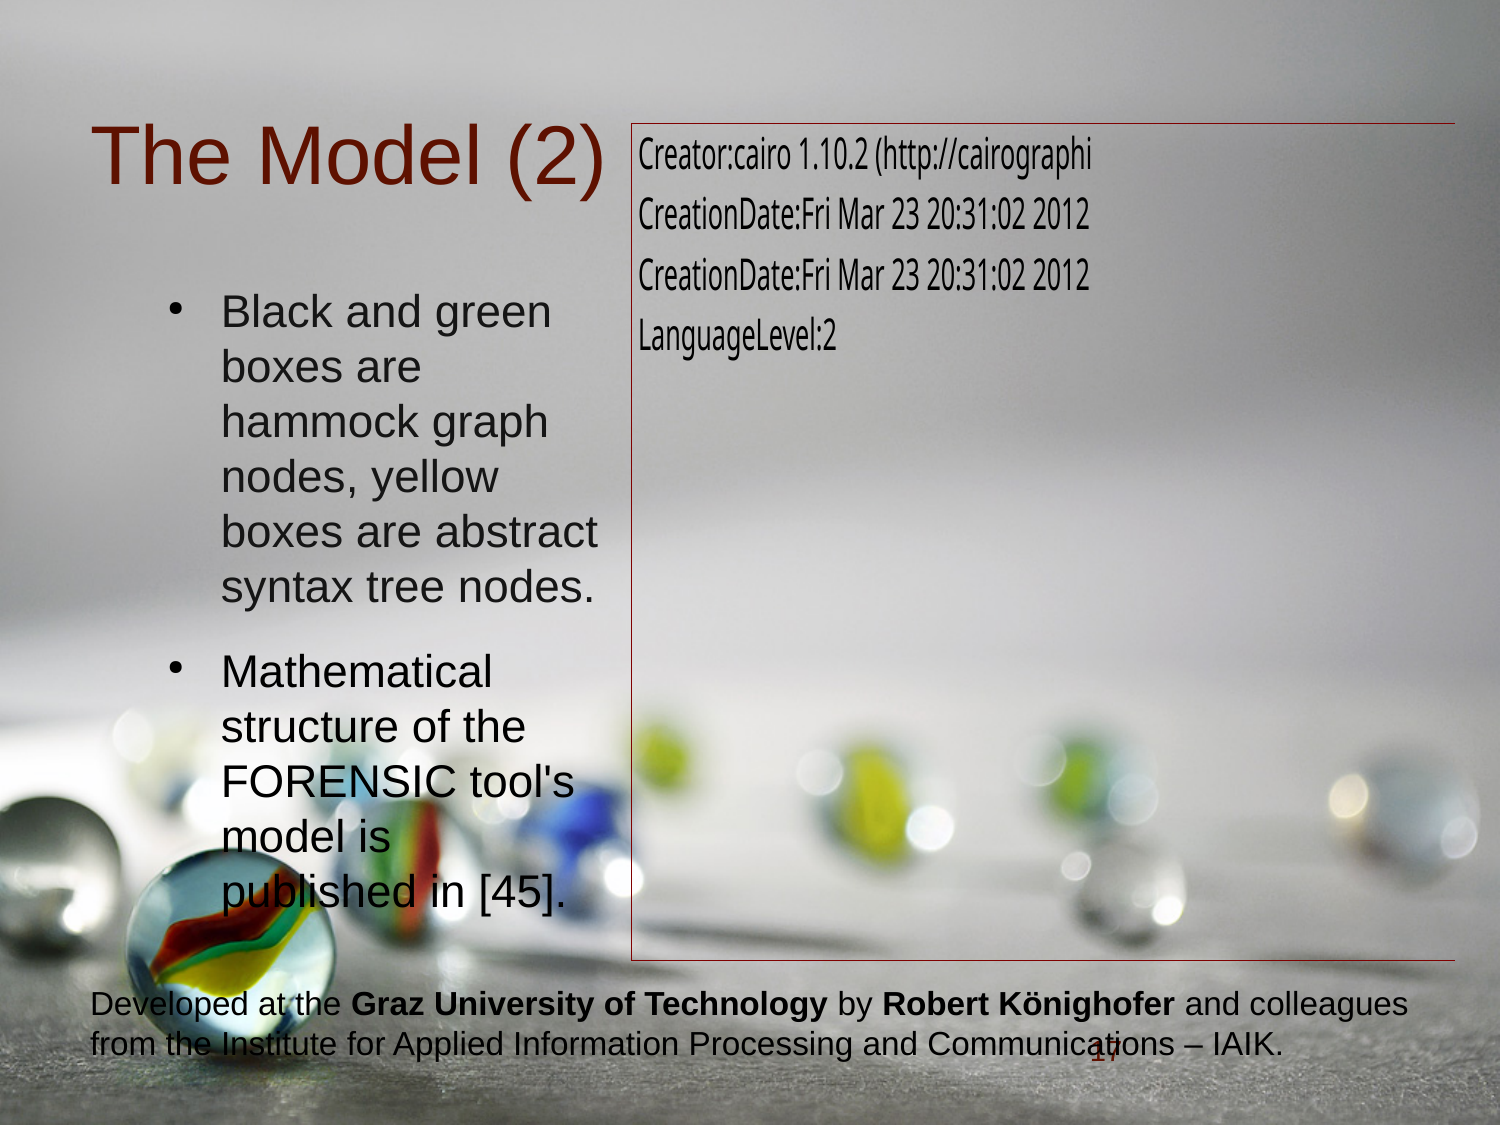

# The Model (2)
Black and green boxes are hammock graph nodes, yellow boxes are abstract syntax tree nodes.
Mathematical structure of the FORENSIC tool's model is published in [45].
Developed at the Graz University of Technology by Robert Könighofer and colleagues from the Institute for Applied Information Processing and Communications – IAIK.
Tallinn, 01.01.2016
17